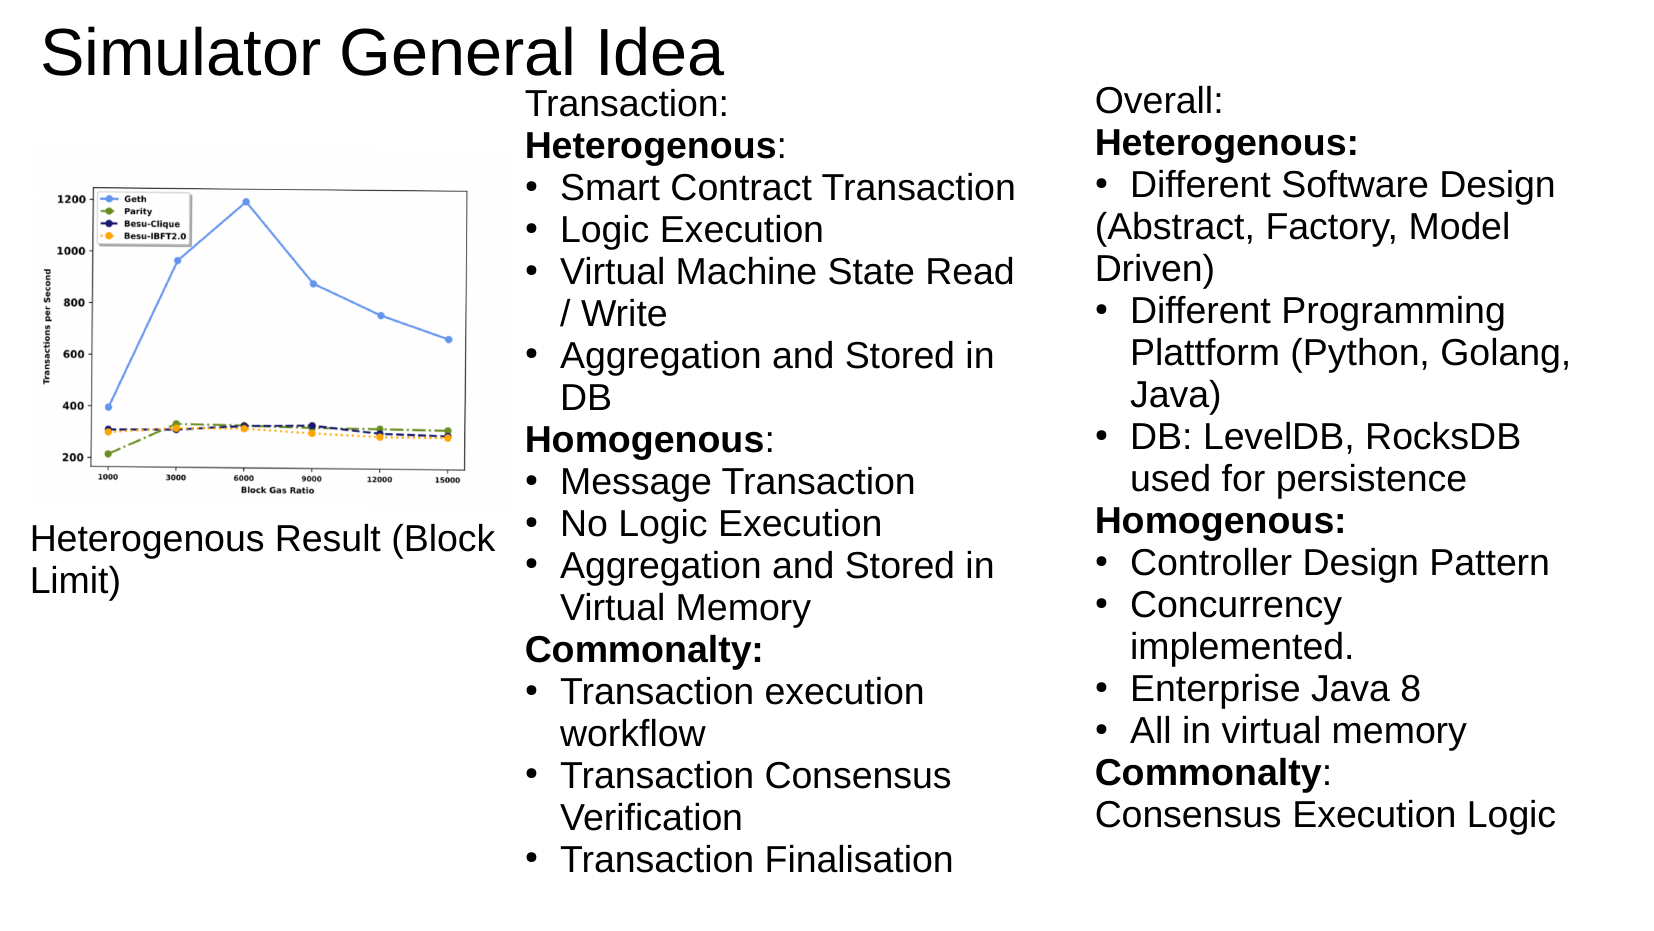

# Simulator General Idea
Overall:
Heterogenous:
Different Software Design
(Abstract, Factory, Model Driven)
Different Programming Plattform (Python, Golang, Java)
DB: LevelDB, RocksDB used for persistence
Homogenous:
Controller Design Pattern
Concurrency implemented.
Enterprise Java 8
All in virtual memory
Commonalty:
Consensus Execution Logic
Transaction:
Heterogenous:
Smart Contract Transaction
Logic Execution
Virtual Machine State Read / Write
Aggregation and Stored in DB
Homogenous:
Message Transaction
No Logic Execution
Aggregation and Stored in Virtual Memory
Commonalty:
Transaction execution workflow
Transaction Consensus Verification
Transaction Finalisation
Heterogenous Result (Block Limit)